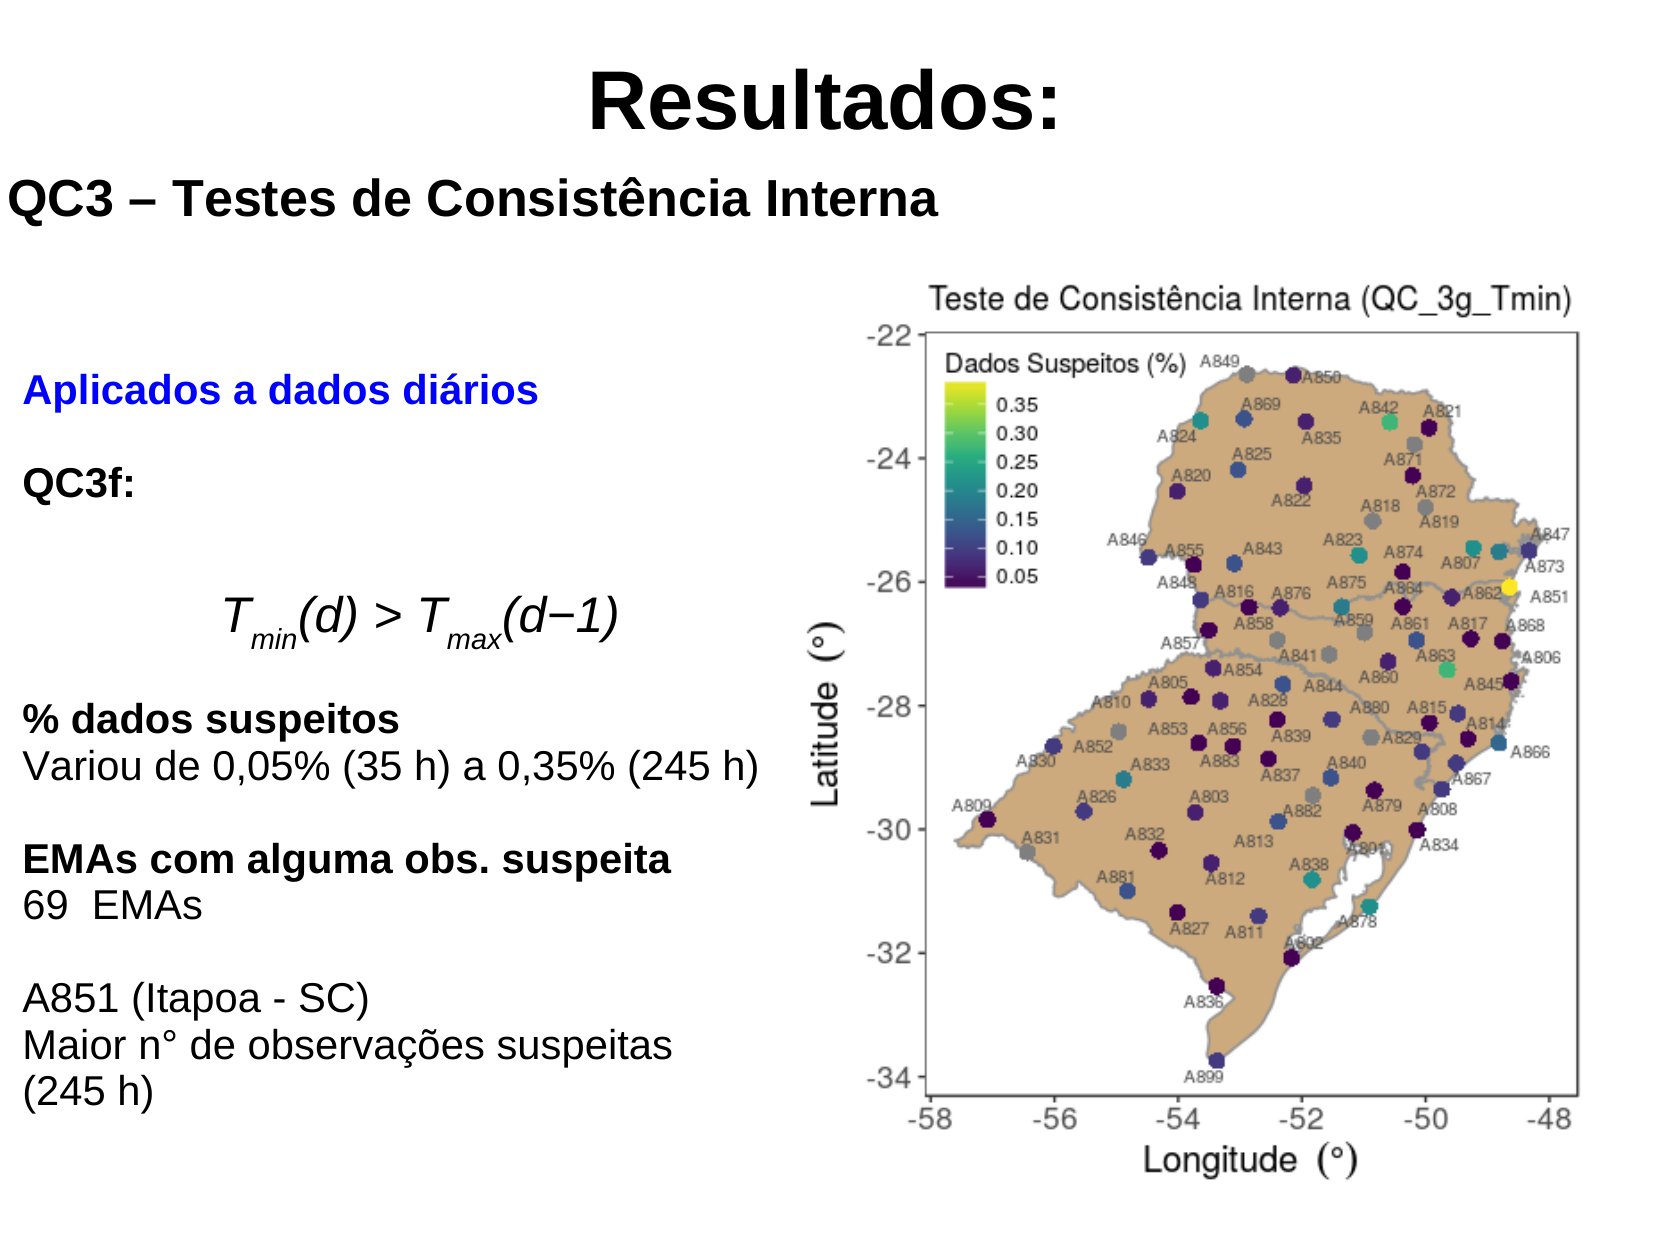

Resultados:
QC3 – Testes de Consistência Interna
Aplicados a dados diários
QC3f:
Tmin(d) > Tmax(d−1)
% dados suspeitos
Variou de 0,05% (35 h) a 0,35% (245 h)
EMAs com alguma obs. suspeita
69 EMAs
A851 (Itapoa - SC)
Maior n° de observações suspeitas
(245 h)